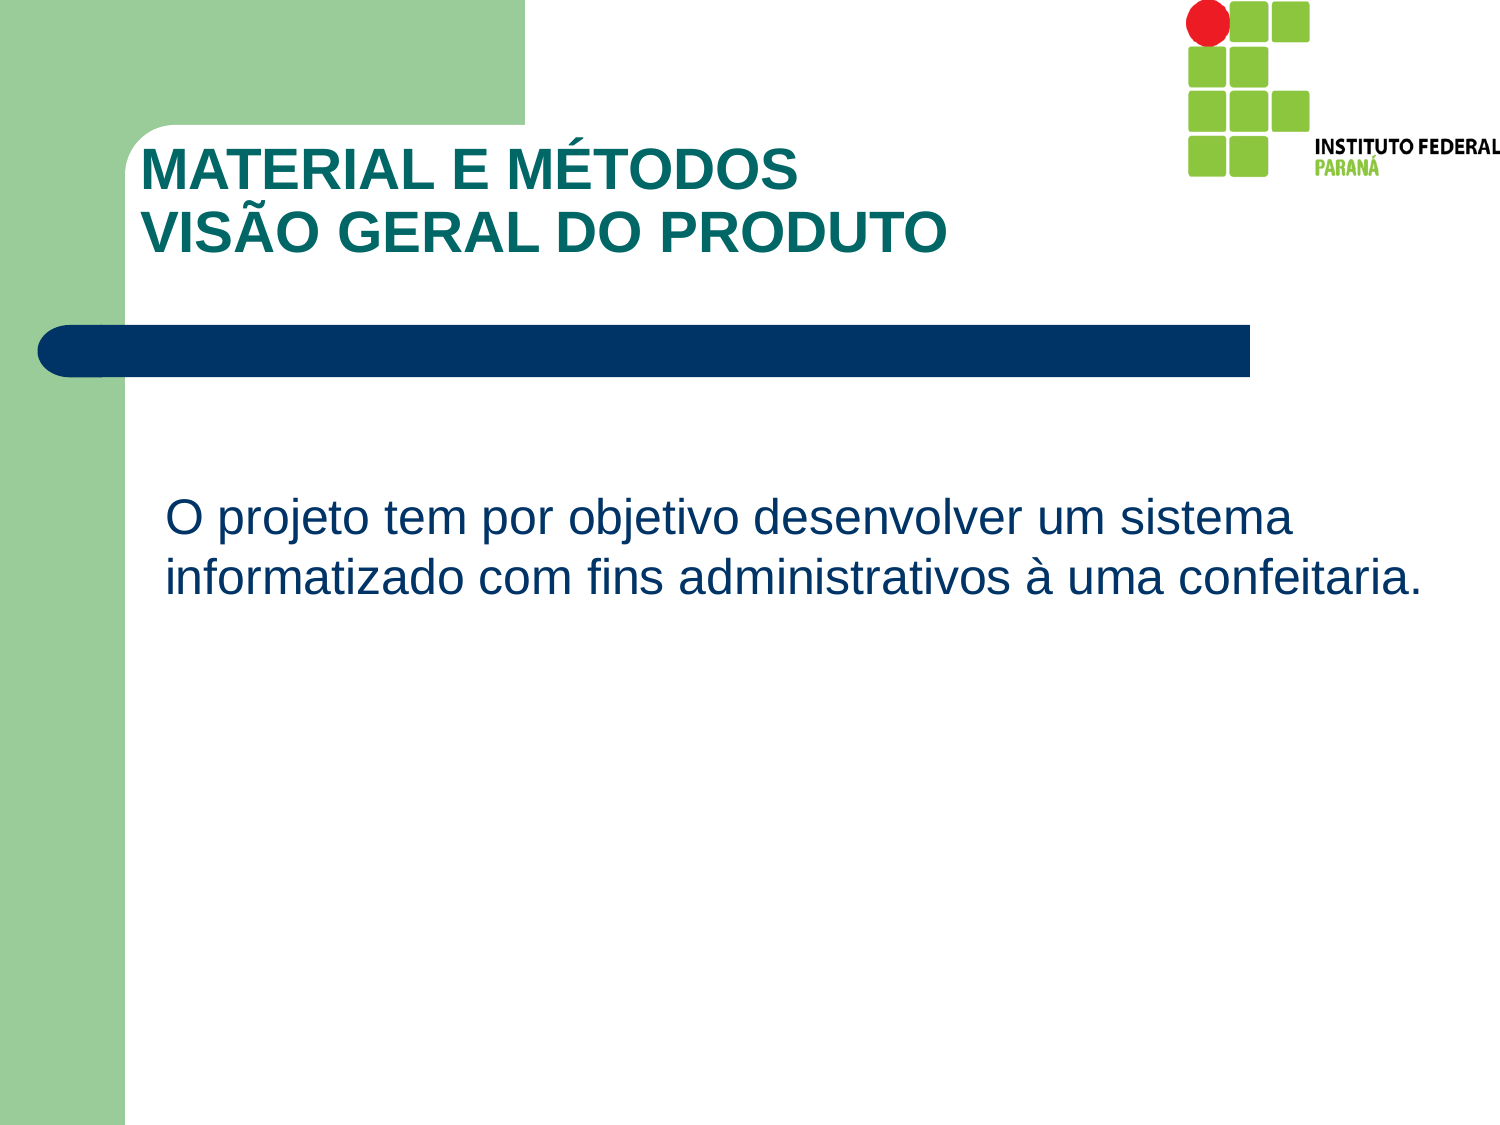

# MATERIAL E MÉTODOS VISÃO GERAL DO PRODUTO
O projeto tem por objetivo desenvolver um sistema informatizado com fins administrativos à uma confeitaria.